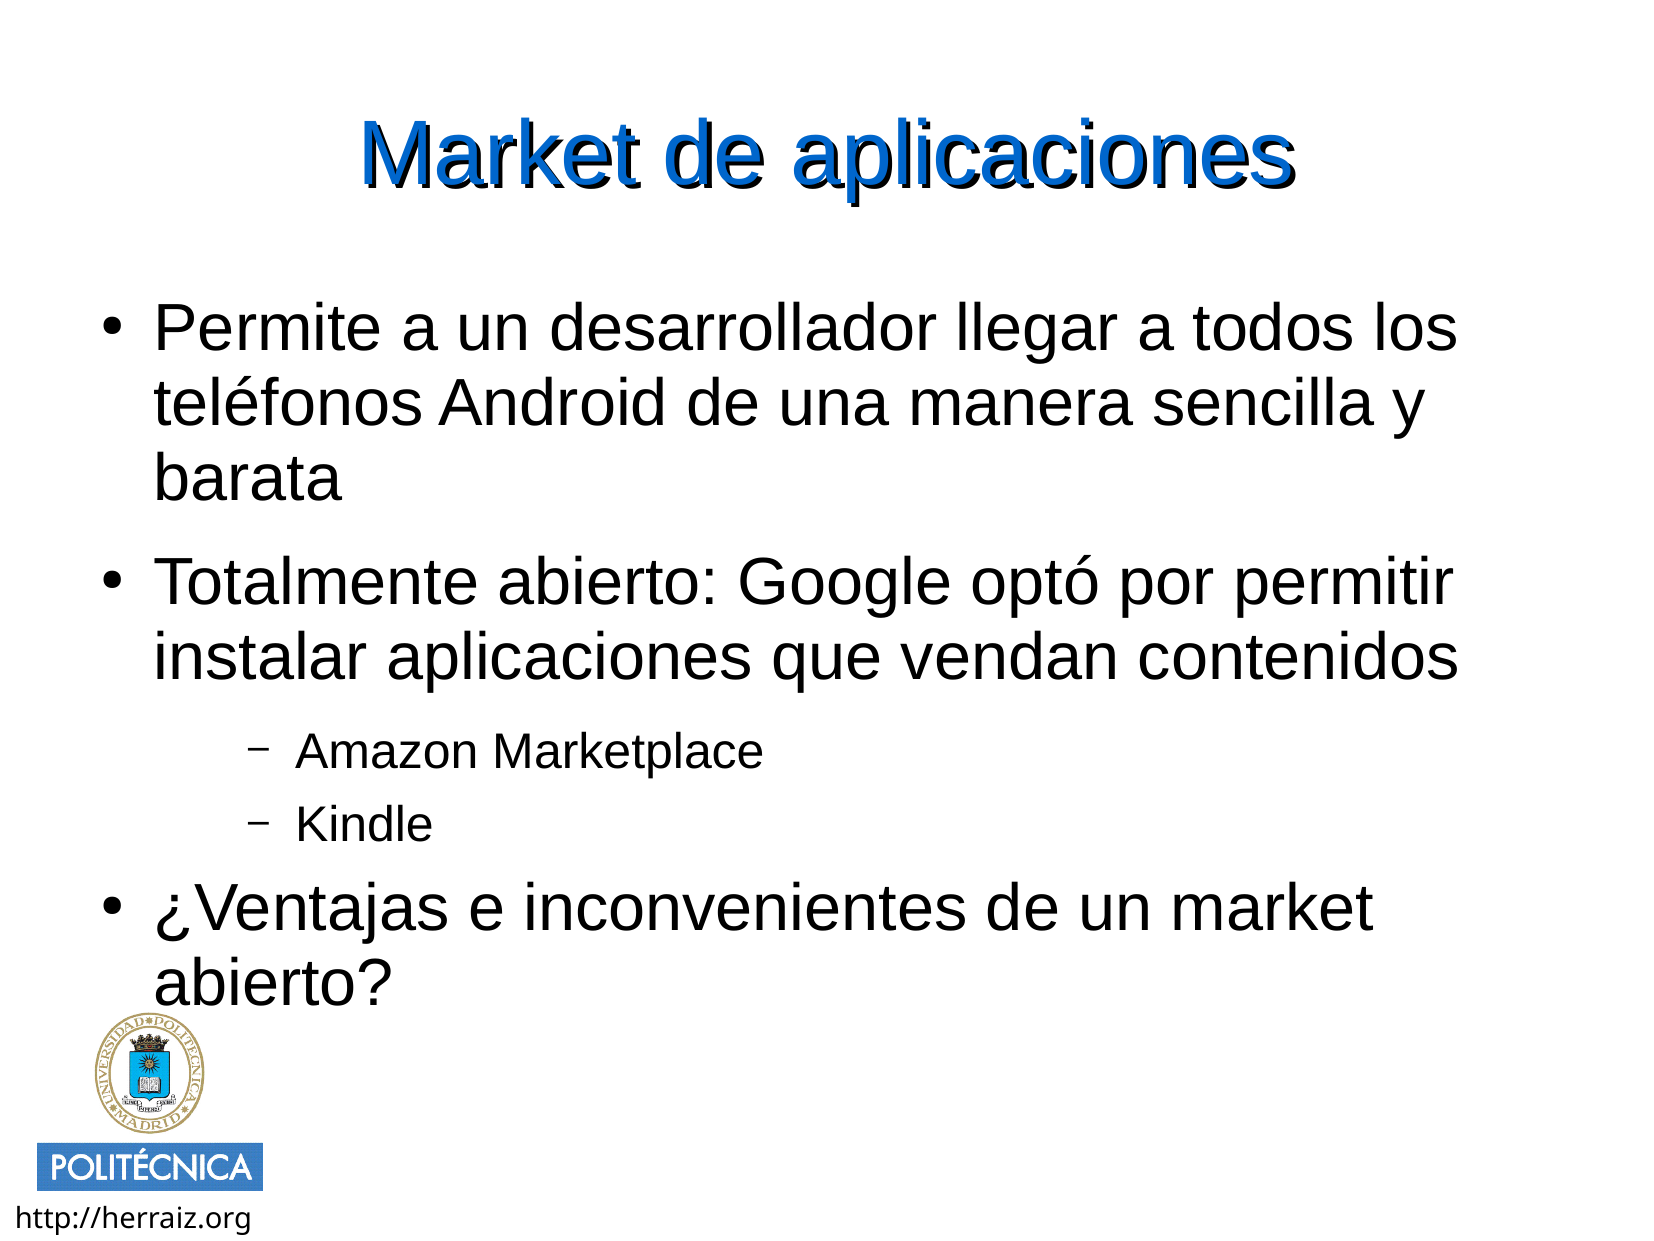

# Market de aplicaciones
Permite a un desarrollador llegar a todos los teléfonos Android de una manera sencilla y barata
Totalmente abierto: Google optó por permitir instalar aplicaciones que vendan contenidos
Amazon Marketplace
Kindle
¿Ventajas e inconvenientes de un market abierto?